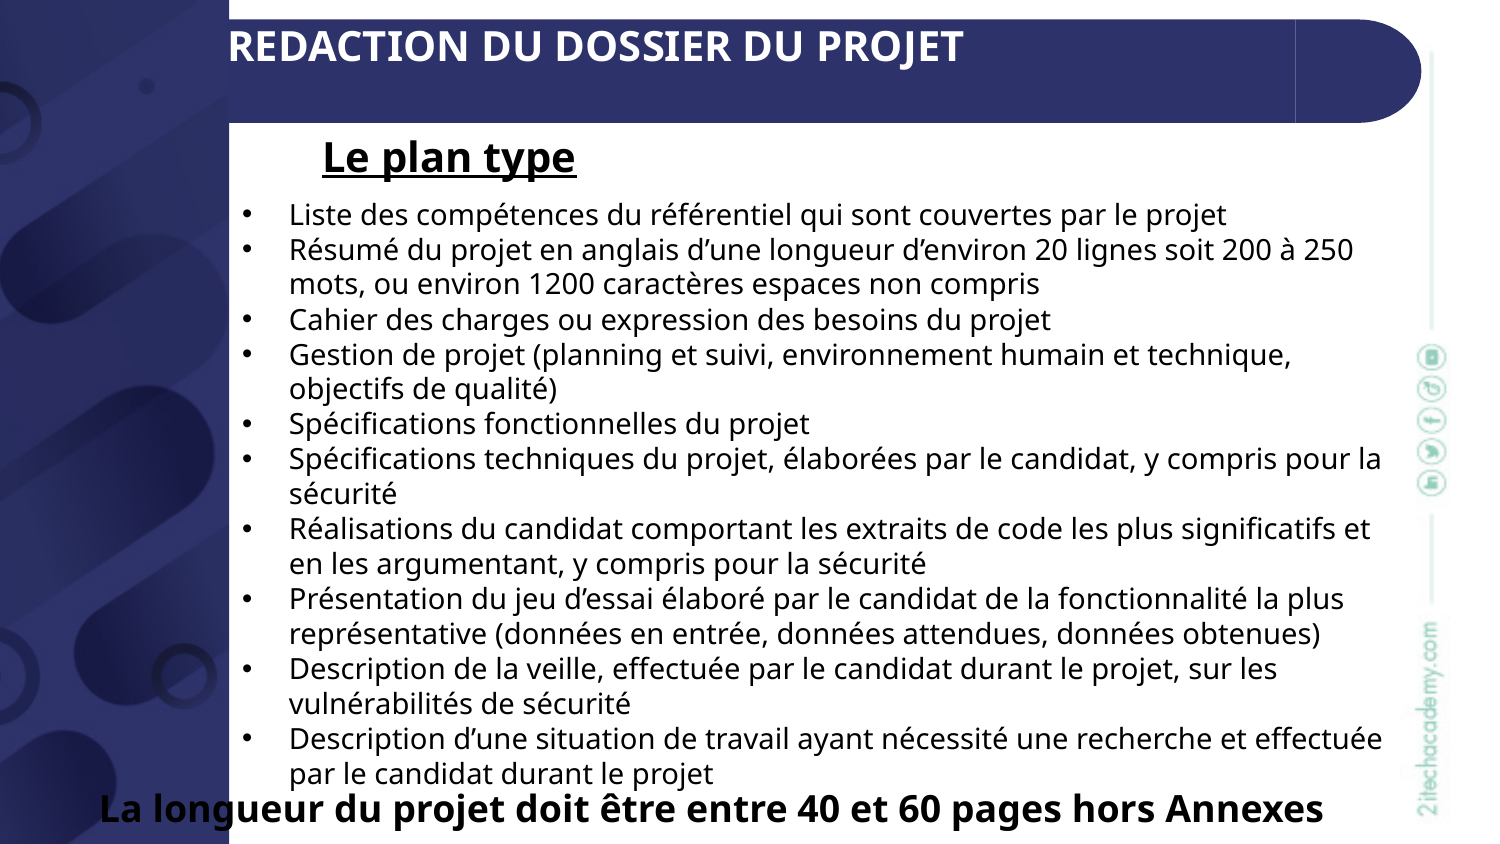

REDACTION DU DOSSIER DU PROJET
Le plan type
Liste des compétences du référentiel qui sont couvertes par le projet
Résumé du projet en anglais d’une longueur d’environ 20 lignes soit 200 à 250 mots, ou environ 1200 caractères espaces non compris
Cahier des charges ou expression des besoins du projet
Gestion de projet (planning et suivi, environnement humain et technique, objectifs de qualité)
Spécifications fonctionnelles du projet
Spécifications techniques du projet, élaborées par le candidat, y compris pour la sécurité
Réalisations du candidat comportant les extraits de code les plus significatifs et en les argumentant, y compris pour la sécurité
Présentation du jeu d’essai élaboré par le candidat de la fonctionnalité la plus représentative (données en entrée, données attendues, données obtenues)
Description de la veille, effectuée par le candidat durant le projet, sur les vulnérabilités de sécurité
Description d’une situation de travail ayant nécessité une recherche et effectuée par le candidat durant le projet
La longueur du projet doit être entre 40 et 60 pages hors Annexes